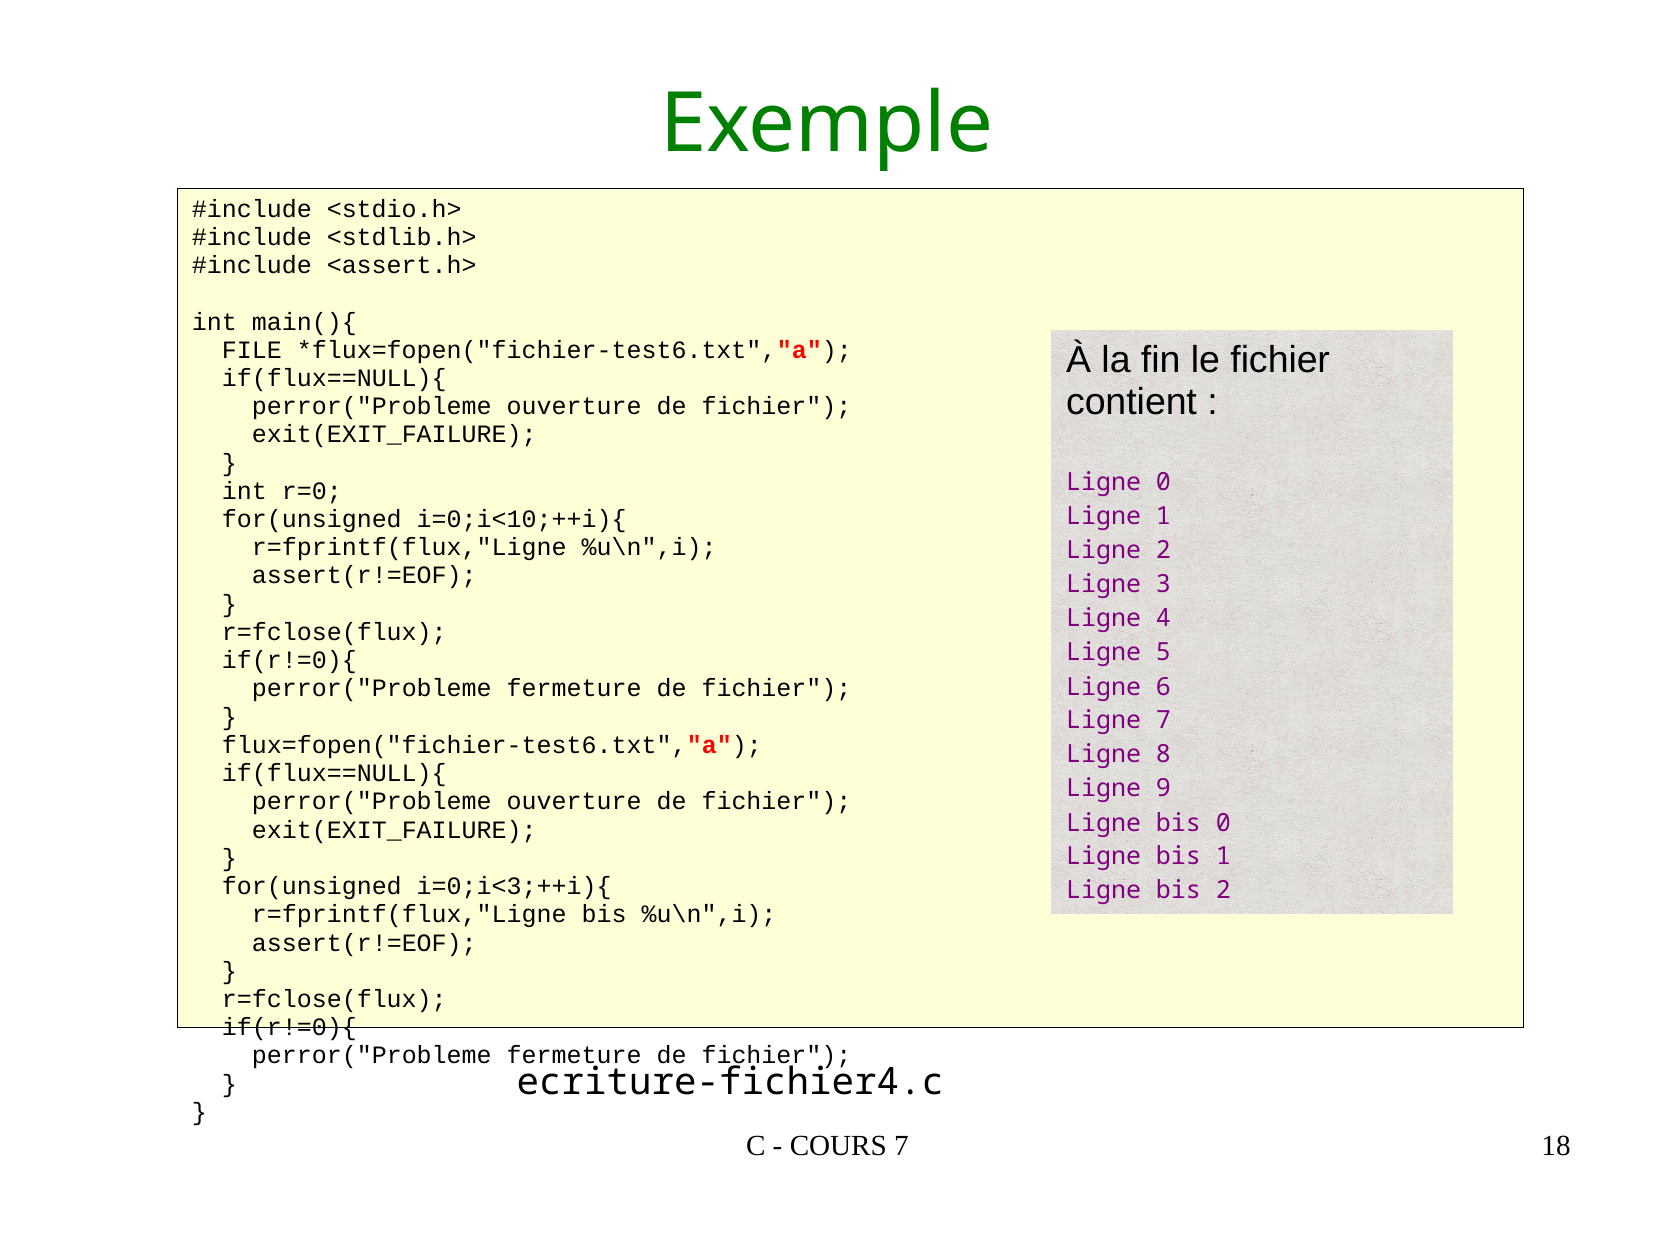

# Exemple
#include <stdio.h>
#include <stdlib.h>
#include <assert.h>
int main(){
 FILE *flux=fopen("fichier-test6.txt","a");
 if(flux==NULL){
 perror("Probleme ouverture de fichier");
 exit(EXIT_FAILURE);
 }
 int r=0;
 for(unsigned i=0;i<10;++i){
 r=fprintf(flux,"Ligne %u\n",i);
 assert(r!=EOF);
 }
 r=fclose(flux);
 if(r!=0){
 perror("Probleme fermeture de fichier");
 }
 flux=fopen("fichier-test6.txt","a");
 if(flux==NULL){
 perror("Probleme ouverture de fichier");
 exit(EXIT_FAILURE);
 }
 for(unsigned i=0;i<3;++i){
 r=fprintf(flux,"Ligne bis %u\n",i);
 assert(r!=EOF);
 }
 r=fclose(flux);
 if(r!=0){
 perror("Probleme fermeture de fichier");
 }
}
À la fin le fichier contient :
Ligne 0
Ligne 1
Ligne 2
Ligne 3
Ligne 4
Ligne 5
Ligne 6
Ligne 7
Ligne 8
Ligne 9
Ligne bis 0
Ligne bis 1
Ligne bis 2
ecriture-fichier4.c
C - COURS 7
18